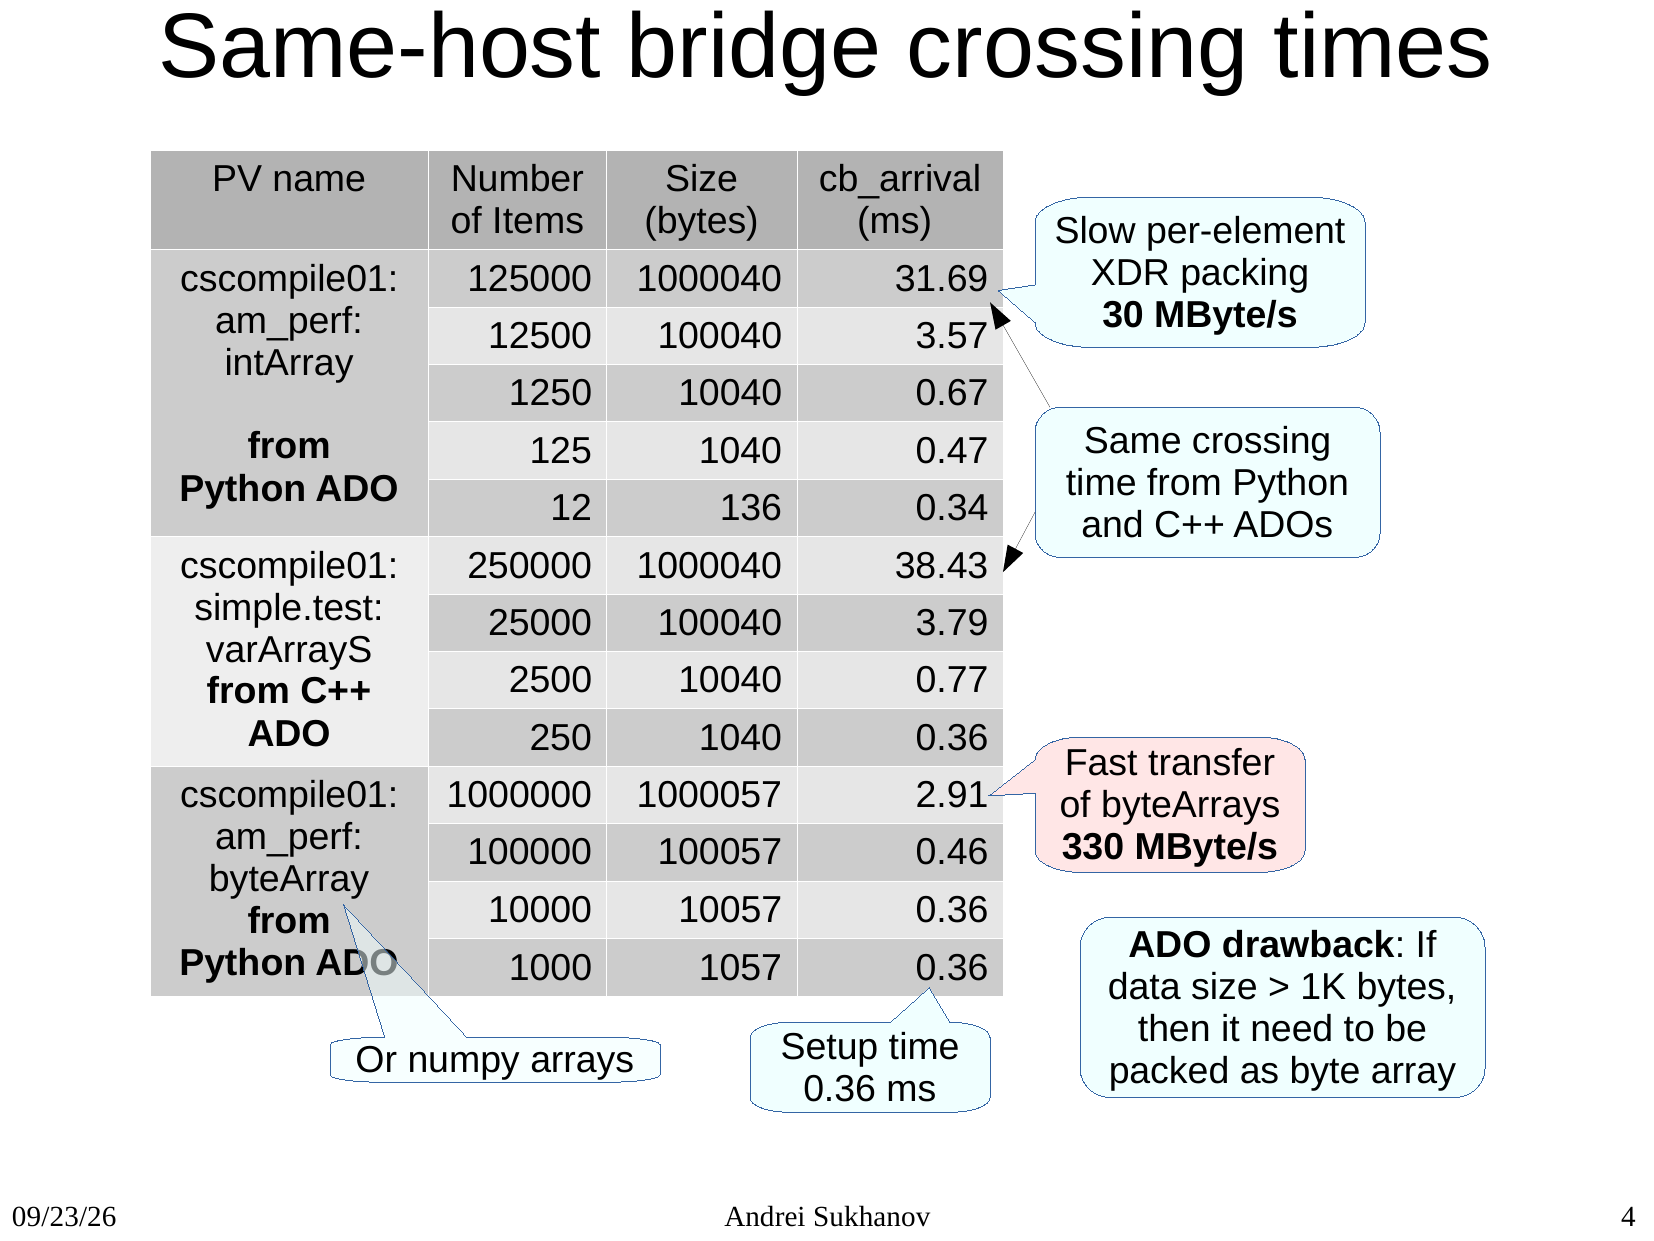

# Same-host bridge crossing times
| PV name | Number of Items | Size (bytes) | cb\_arrival (ms) |
| --- | --- | --- | --- |
| cscompile01: am\_perf: intArray from Python ADO | 125000 | 1000040 | 31.69 |
| | 12500 | 100040 | 3.57 |
| | 1250 | 10040 | 0.67 |
| | 125 | 1040 | 0.47 |
| | 12 | 136 | 0.34 |
| cscompile01: simple.test: varArrayS from C++ ADO | 250000 | 1000040 | 38.43 |
| | 25000 | 100040 | 3.79 |
| | 2500 | 10040 | 0.77 |
| | 250 | 1040 | 0.36 |
| cscompile01: am\_perf: byteArray from Python ADO | 1000000 | 1000057 | 2.91 |
| | 100000 | 100057 | 0.46 |
| | 10000 | 10057 | 0.36 |
| | 1000 | 1057 | 0.36 |
Slow per-element
XDR packing
30 MByte/s
Same crossing time from Python and C++ ADOs
Fast transfer
of byteArrays
330 MByte/s
ADO drawback: If data size > 1K bytes, then it need to be packed as byte array
Setup time
0.36 ms
Or numpy arrays
Andrei Sukhanov
4